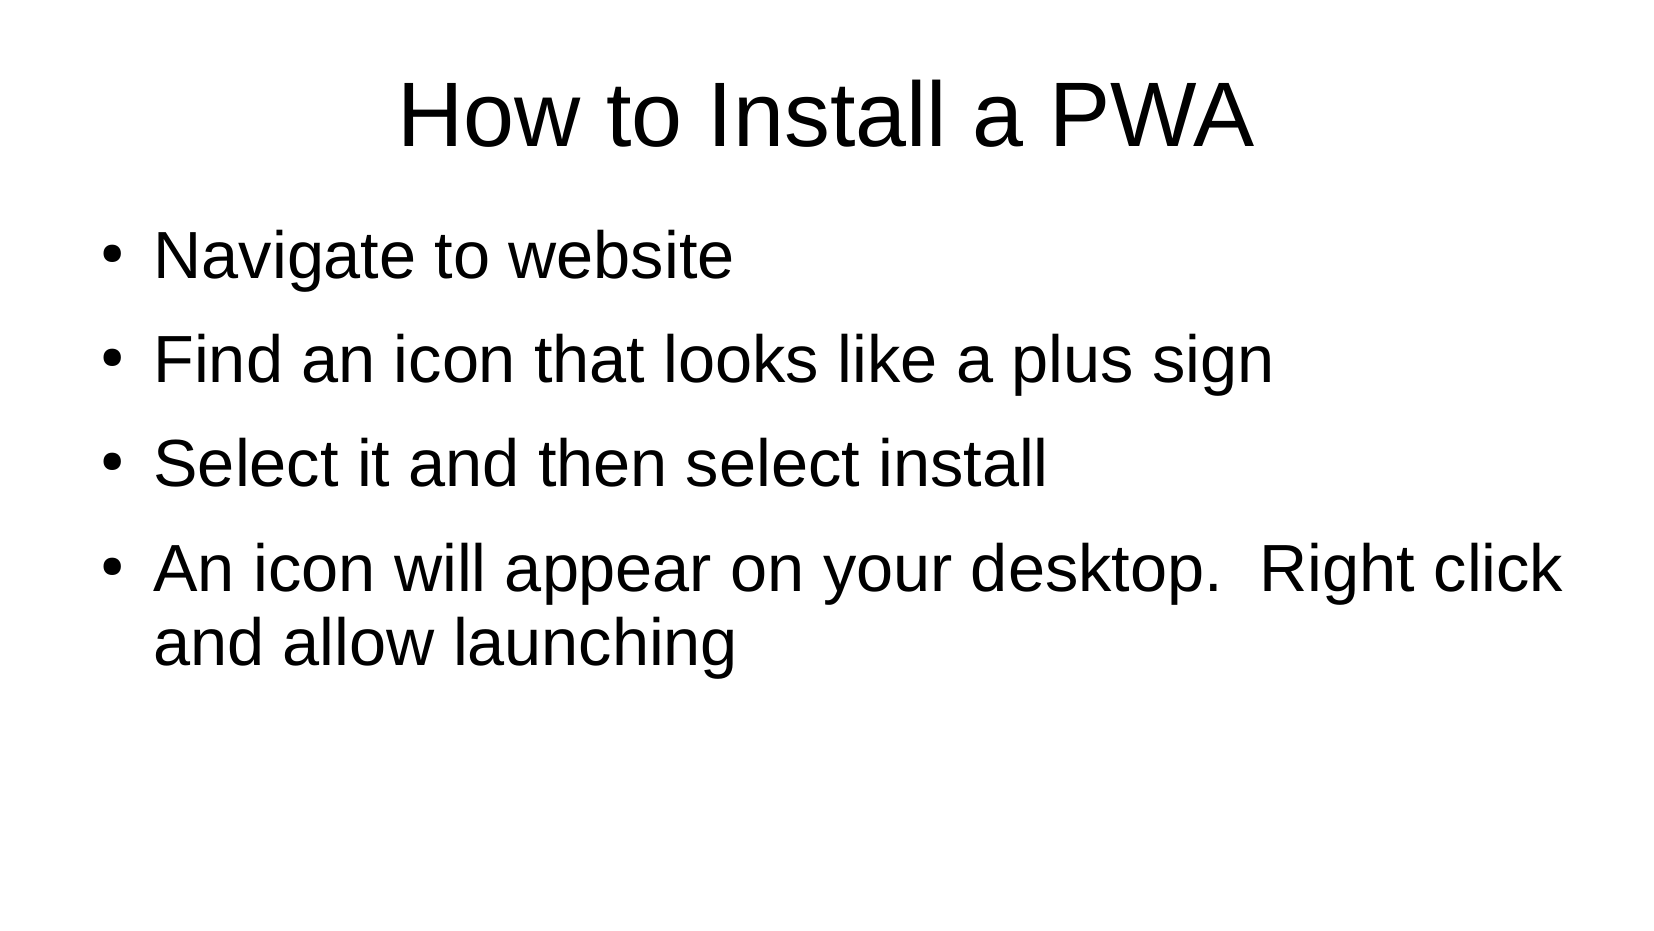

# How to Install a PWA
Navigate to website
Find an icon that looks like a plus sign
Select it and then select install
An icon will appear on your desktop. Right click and allow launching